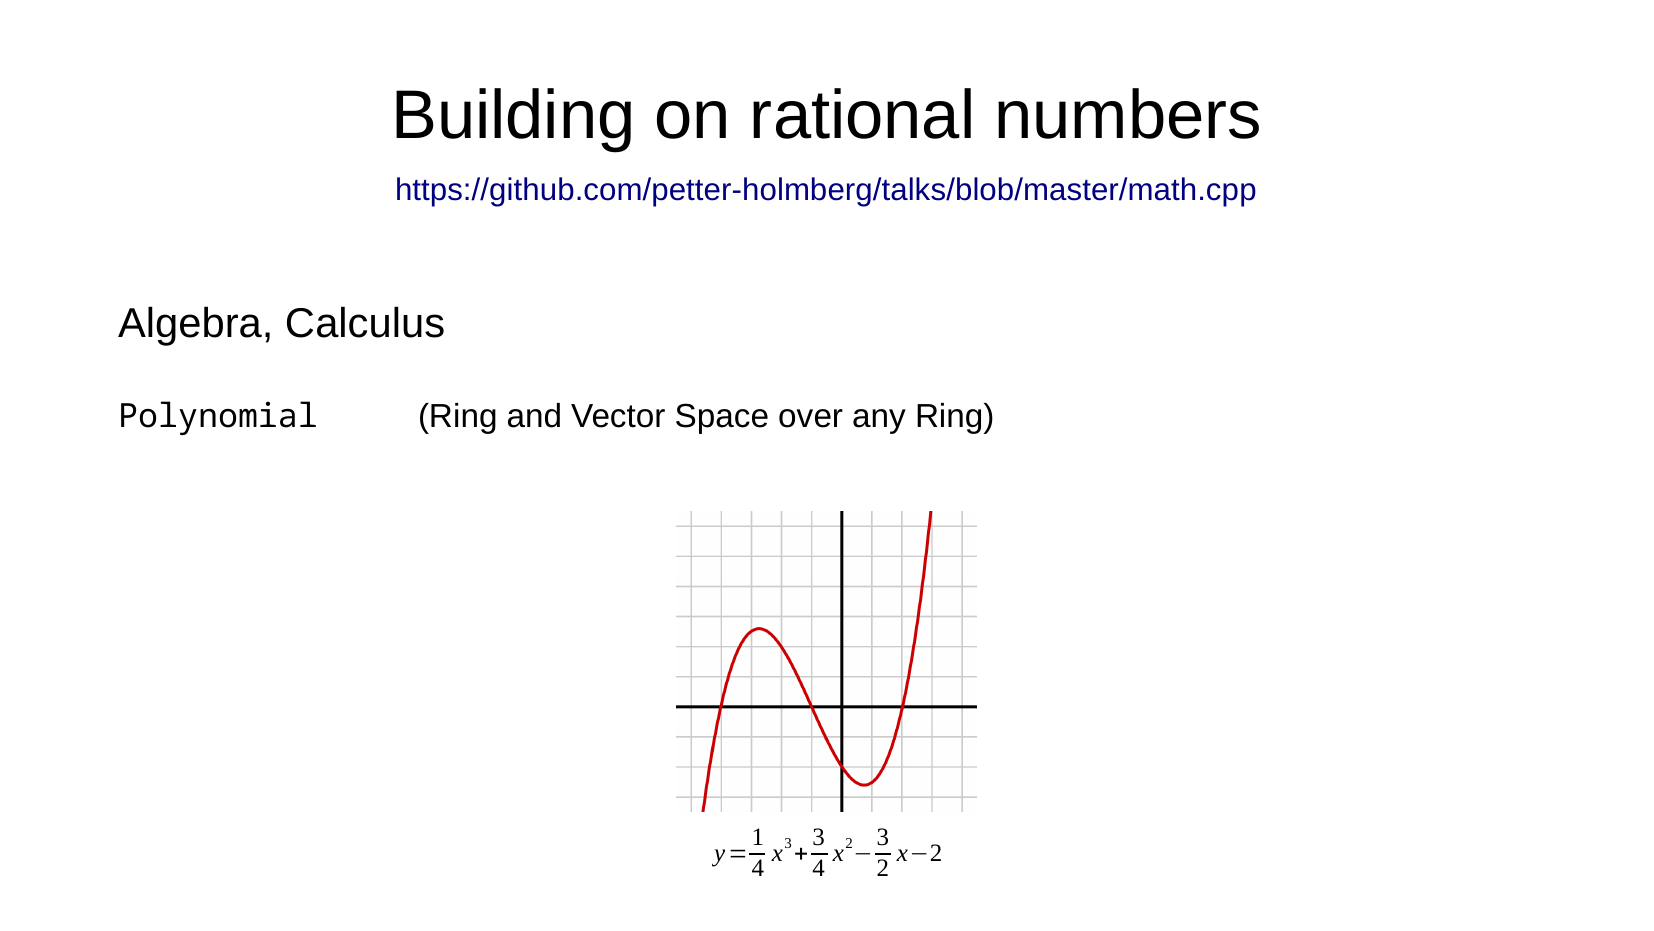

Building on rational numbers
Algebra, Calculus
Polynomial		(Ring and Vector Space over any Ring)
# https://github.com/petter-holmberg/talks/blob/master/math.cpp